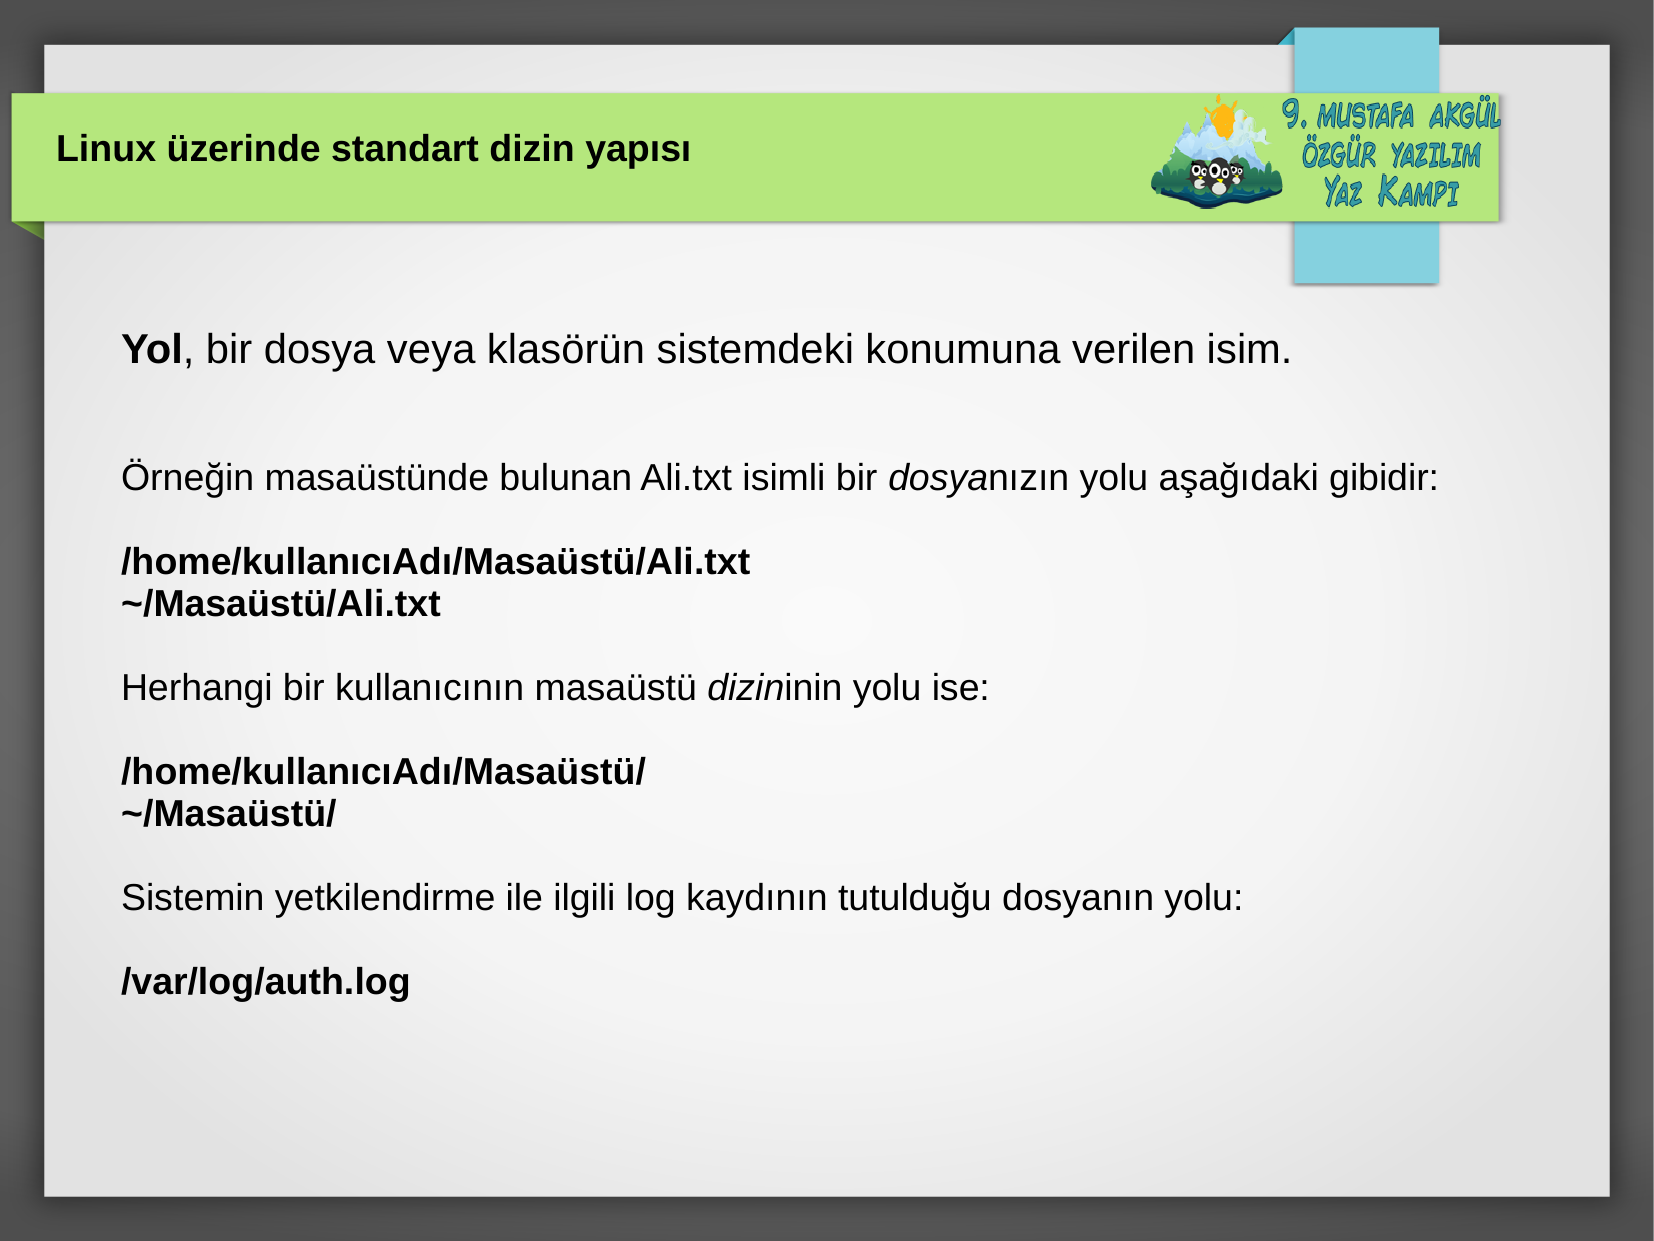

Linux üzerinde standart dizin yapısı
Yol, bir dosya veya klasörün sistemdeki konumuna verilen isim.
Örneğin masaüstünde bulunan Ali.txt isimli bir dosyanızın yolu aşağıdaki gibidir:
/home/kullanıcıAdı/Masaüstü/Ali.txt
~/Masaüstü/Ali.txt
Herhangi bir kullanıcının masaüstü dizininin yolu ise:
/home/kullanıcıAdı/Masaüstü/
~/Masaüstü/
Sistemin yetkilendirme ile ilgili log kaydının tutulduğu dosyanın yolu:
/var/log/auth.log